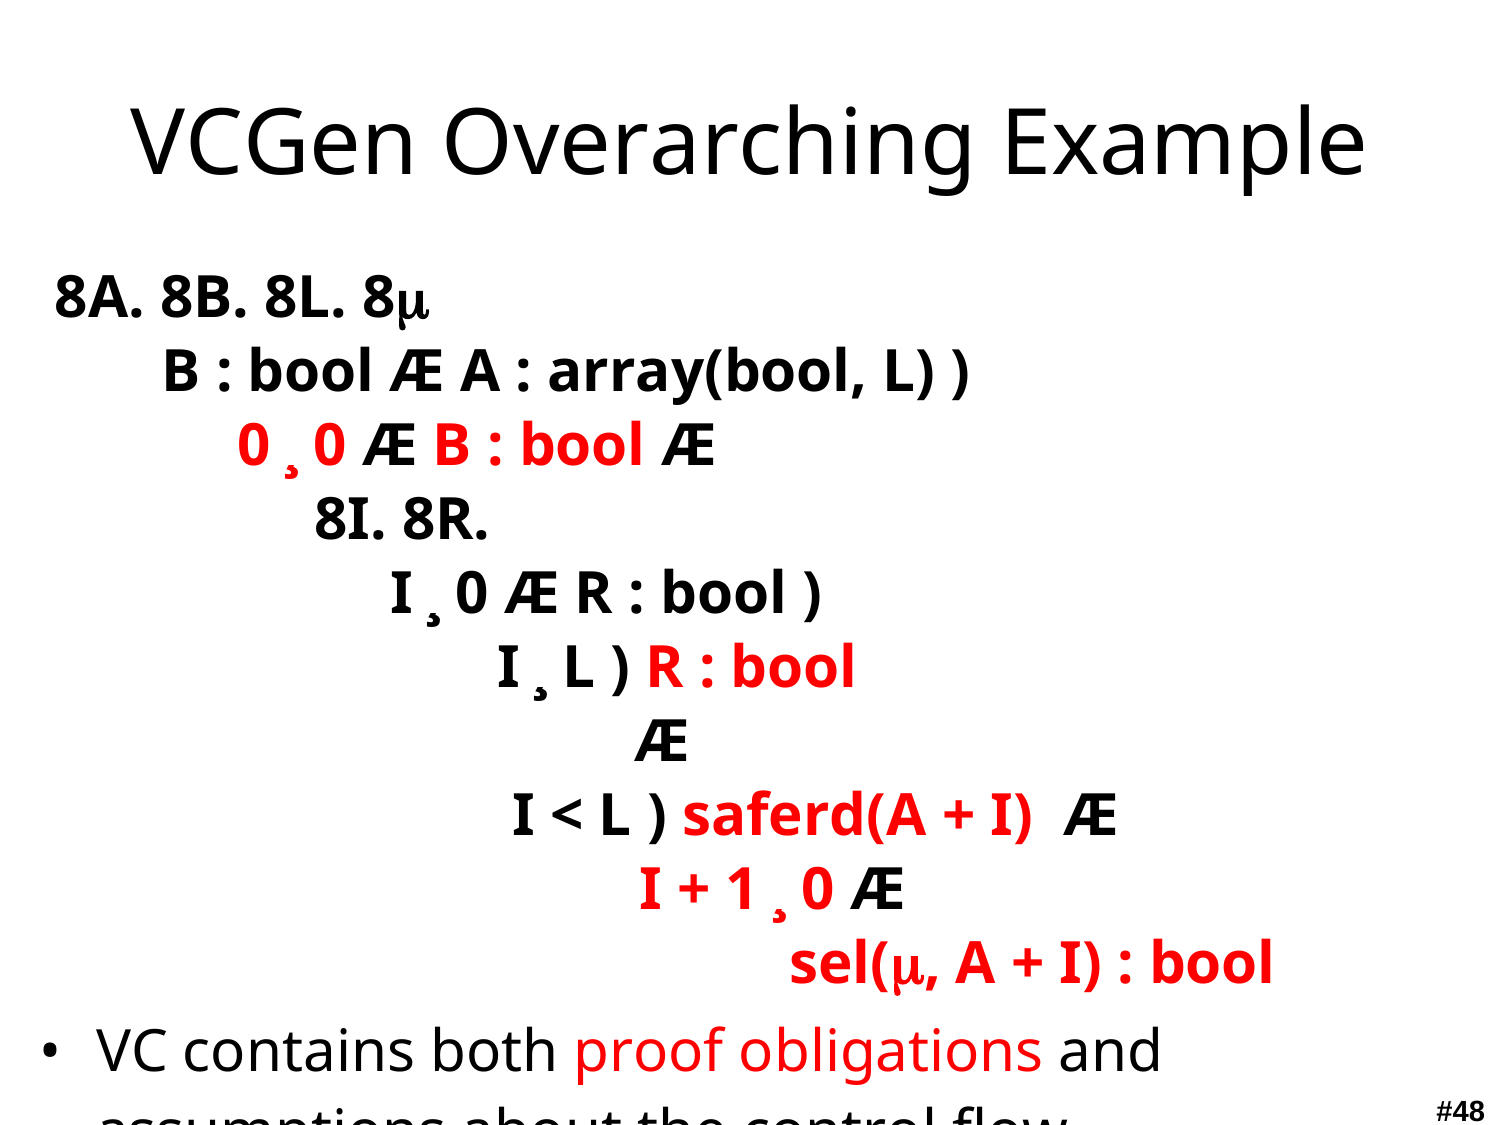

# VCGen Overarching Example
 8A. 8B. 8L. 8
 B : bool Æ A : array(bool, L) )
 0 ¸ 0 Æ B : bool Æ
 8I. 8R.
 I ¸ 0 Æ R : bool )
 I ¸ L ) R : bool
 Æ
 I < L ) saferd(A + I) Æ
 	I + 1 ¸ 0 Æ
 	sel(, A + I) : bool
VC contains both proof obligations and assumptions about the control flow
48